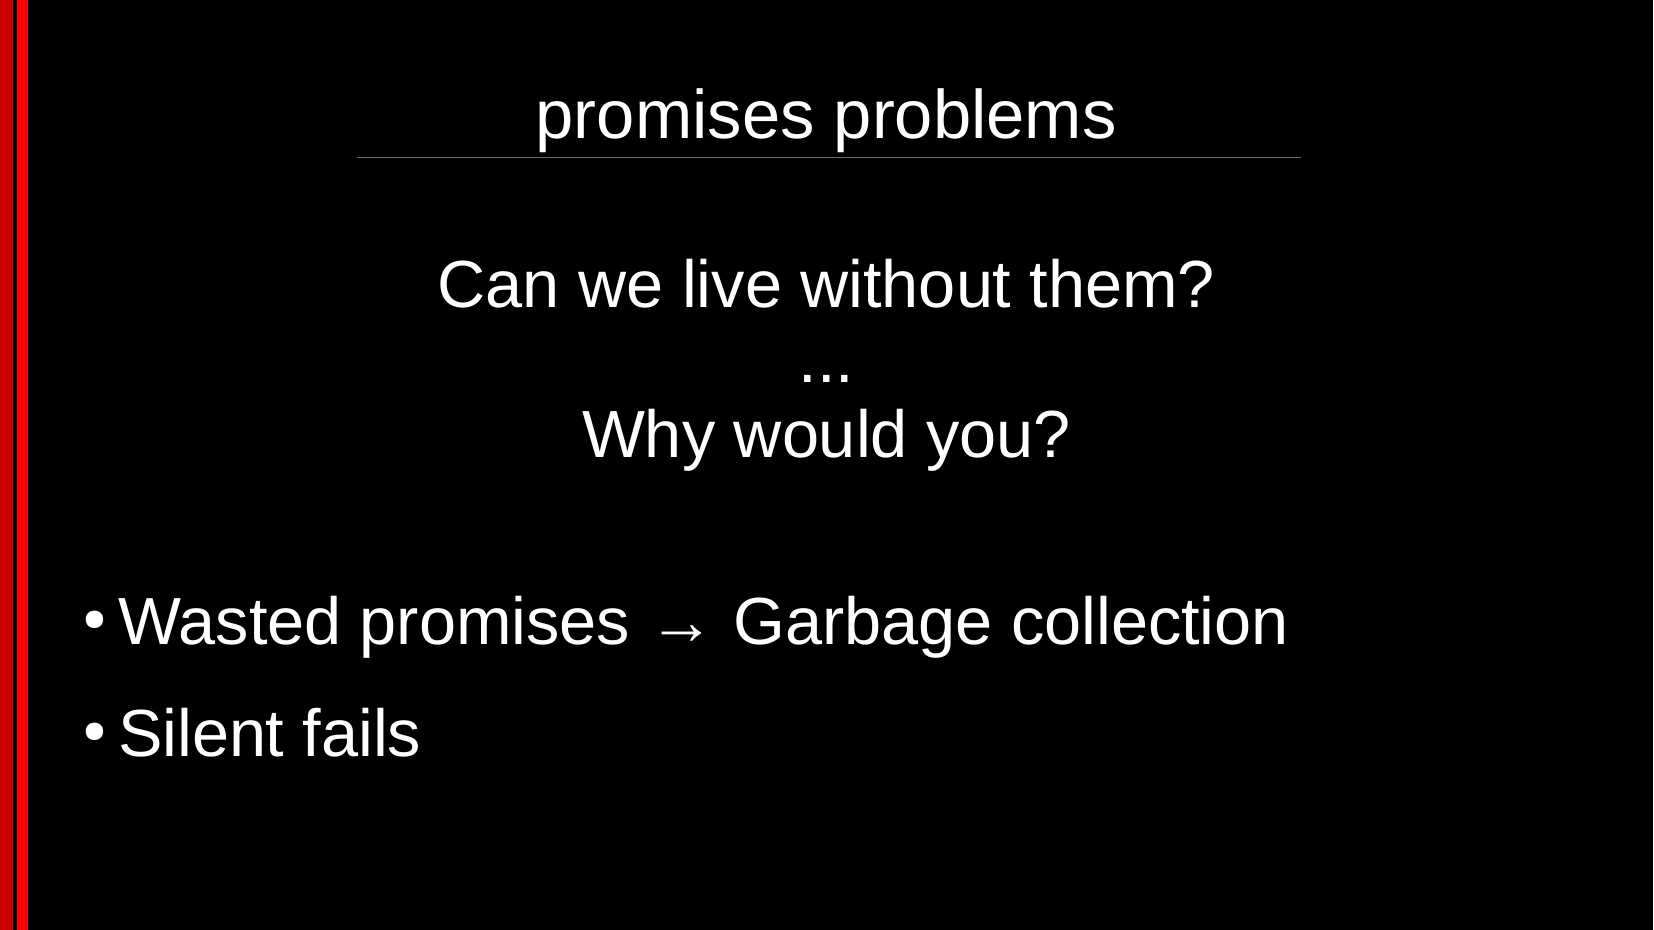

promises problems
# Can we live without them?
...
Why would you?
Wasted promises → Garbage collection
Silent fails